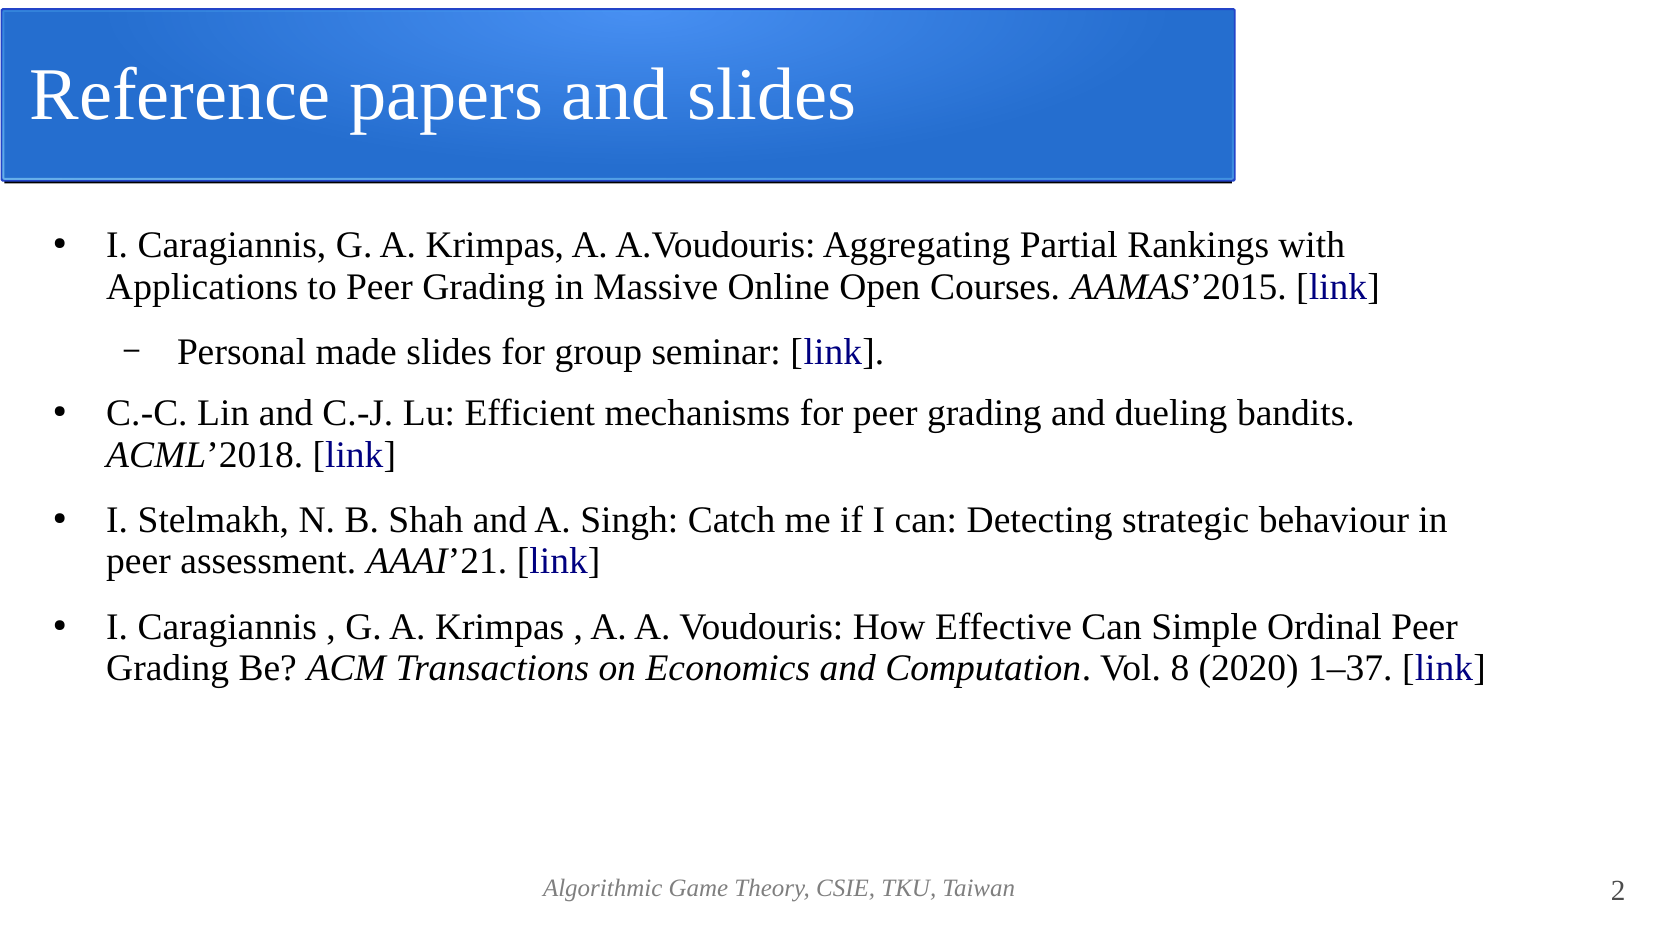

# Reference papers and slides
I. Caragiannis, G. A. Krimpas, A. A.Voudouris: Aggregating Partial Rankings with Applications to Peer Grading in Massive Online Open Courses. AAMAS’2015. [link]
Personal made slides for group seminar: [link].
C.-C. Lin and C.-J. Lu: Efficient mechanisms for peer grading and dueling bandits. ACML’2018. [link]
I. Stelmakh, N. B. Shah and A. Singh: Catch me if I can: Detecting strategic behaviour in peer assessment. AAAI’21. [link]
I. Caragiannis , G. A. Krimpas , A. A. Voudouris: How Effective Can Simple Ordinal Peer Grading Be? ACM Transactions on Economics and Computation. Vol. 8 (2020) 1–37. [link]
Algorithmic Game Theory, CSIE, TKU, Taiwan
2